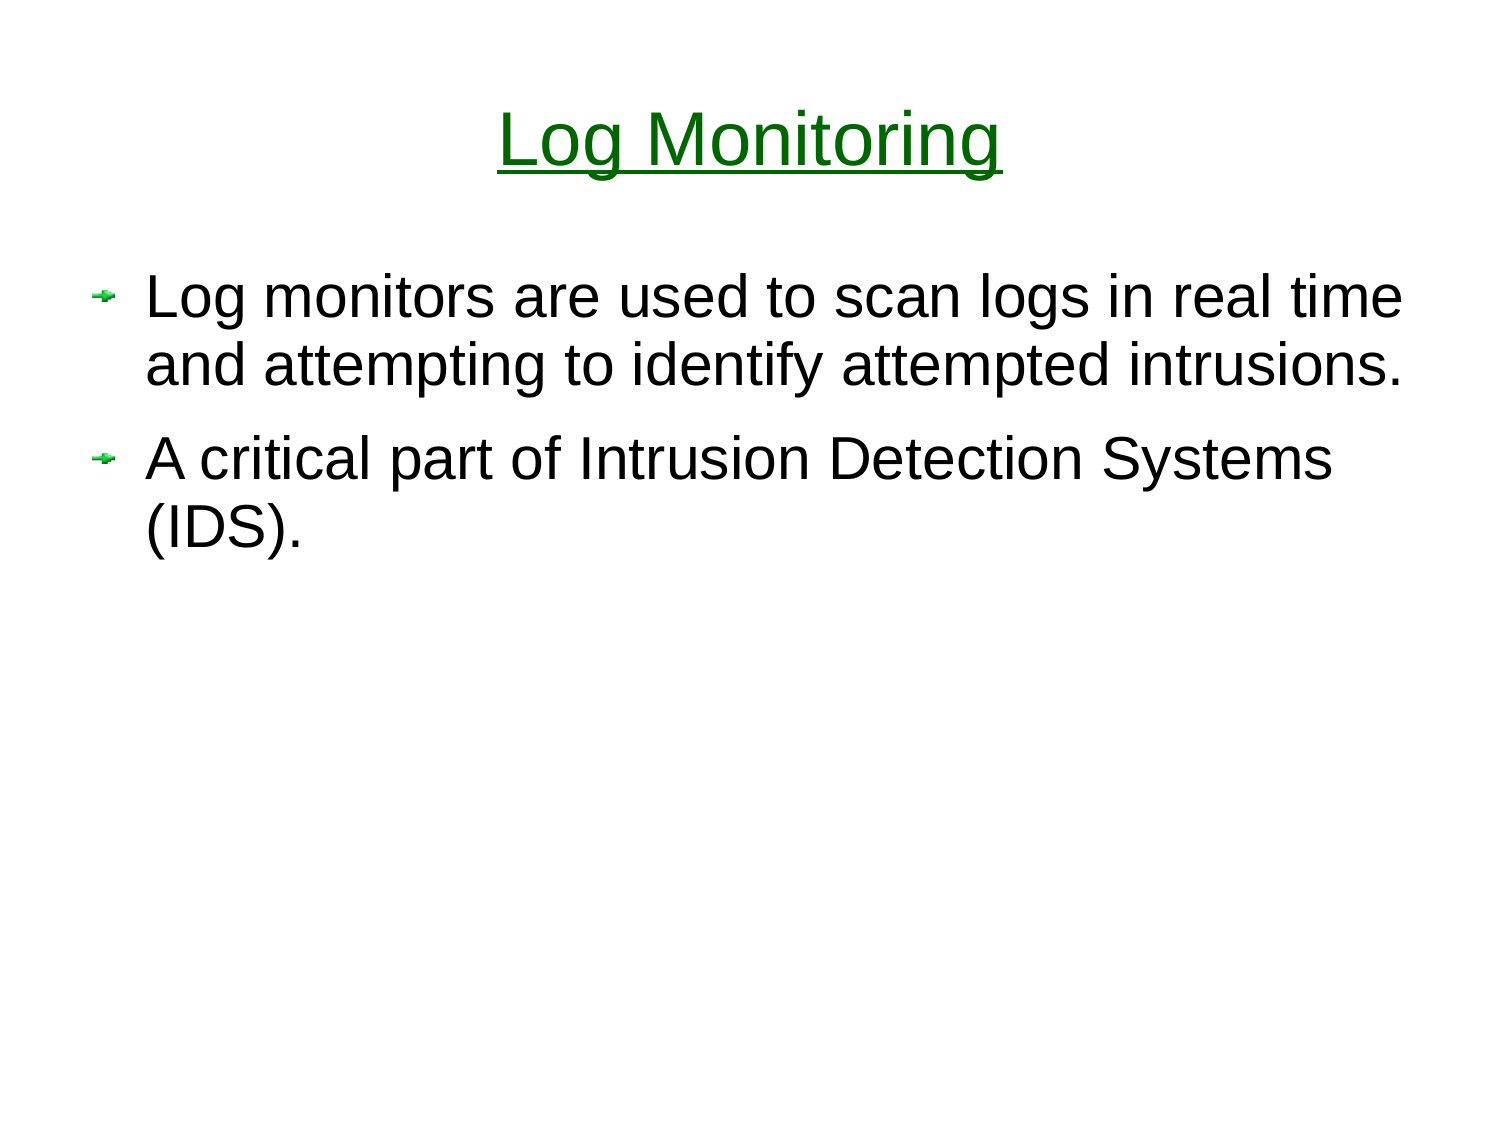

# Log Monitoring
Log monitors are used to scan logs in real time and attempting to identify attempted intrusions.
A critical part of Intrusion Detection Systems (IDS).